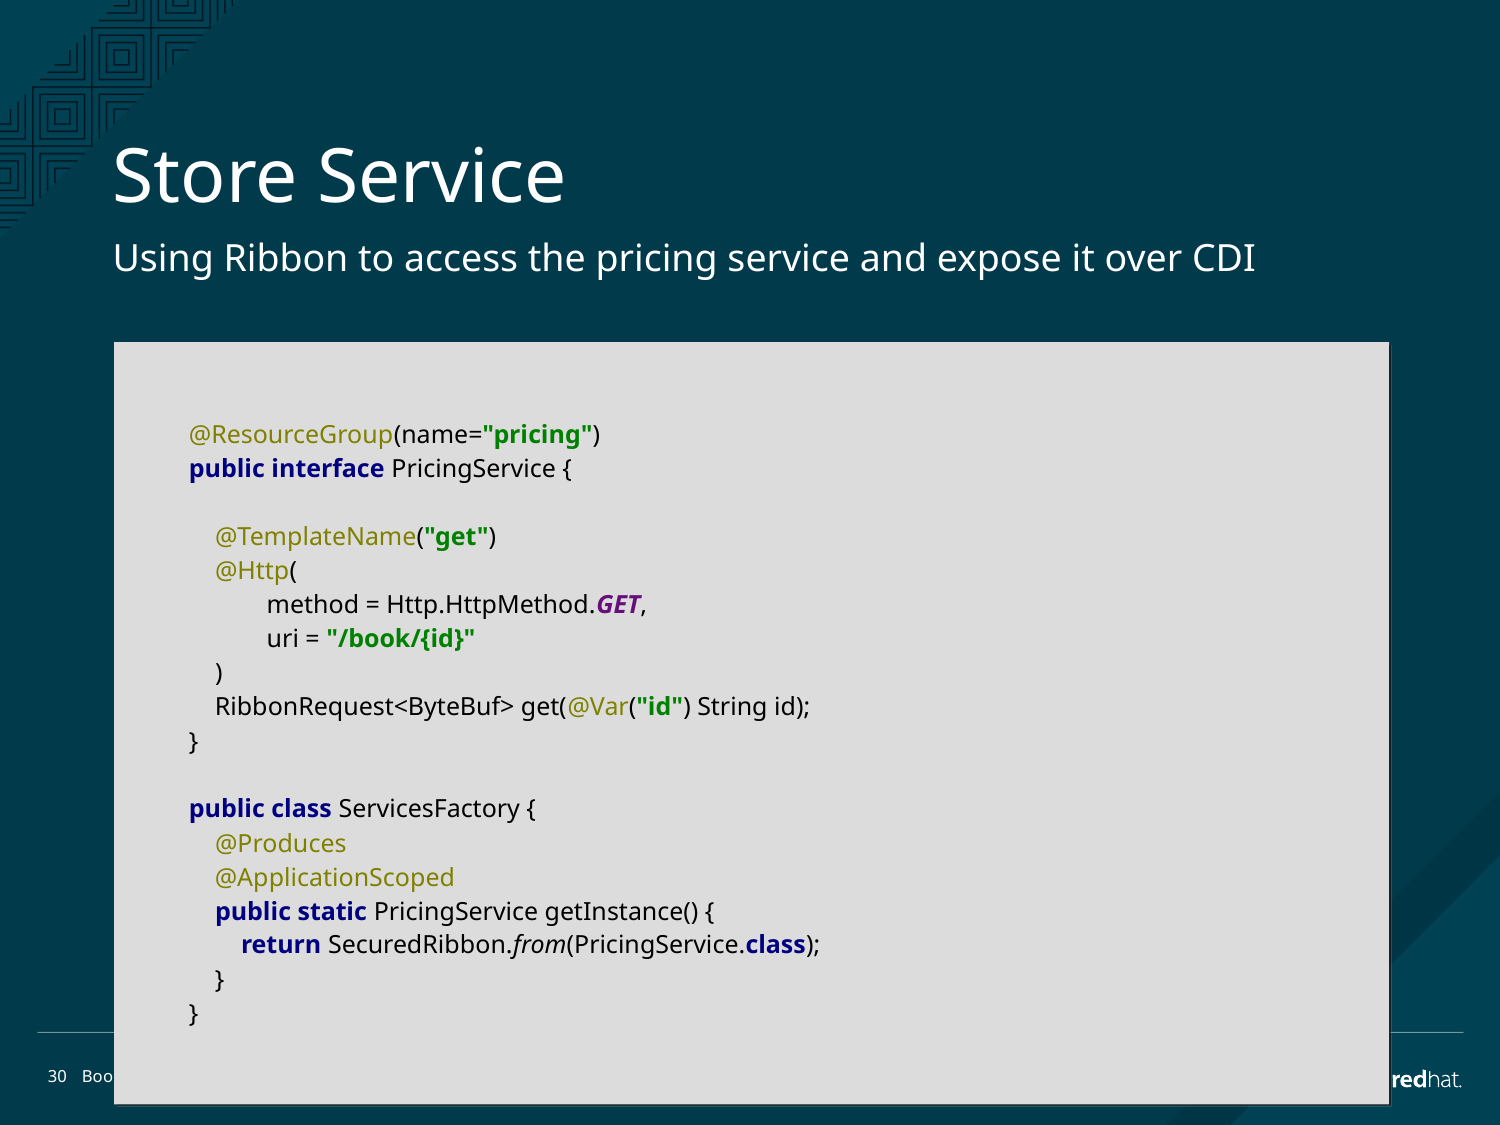

# Store Service
Using Ribbon to access the pricing service and expose it over CDI
@ResourceGroup(name="pricing")
public interface PricingService {
 @TemplateName("get")
 @Http(
 method = Http.HttpMethod.GET,
 uri = "/book/{id}"
 )
 RibbonRequest<ByteBuf> get(@Var("id") String id);
}
public class ServicesFactory {
 @Produces
 @ApplicationScoped
 public static PricingService getInstance() {
 return SecuredRibbon.from(PricingService.class);
 }
}
30
Booker Demo